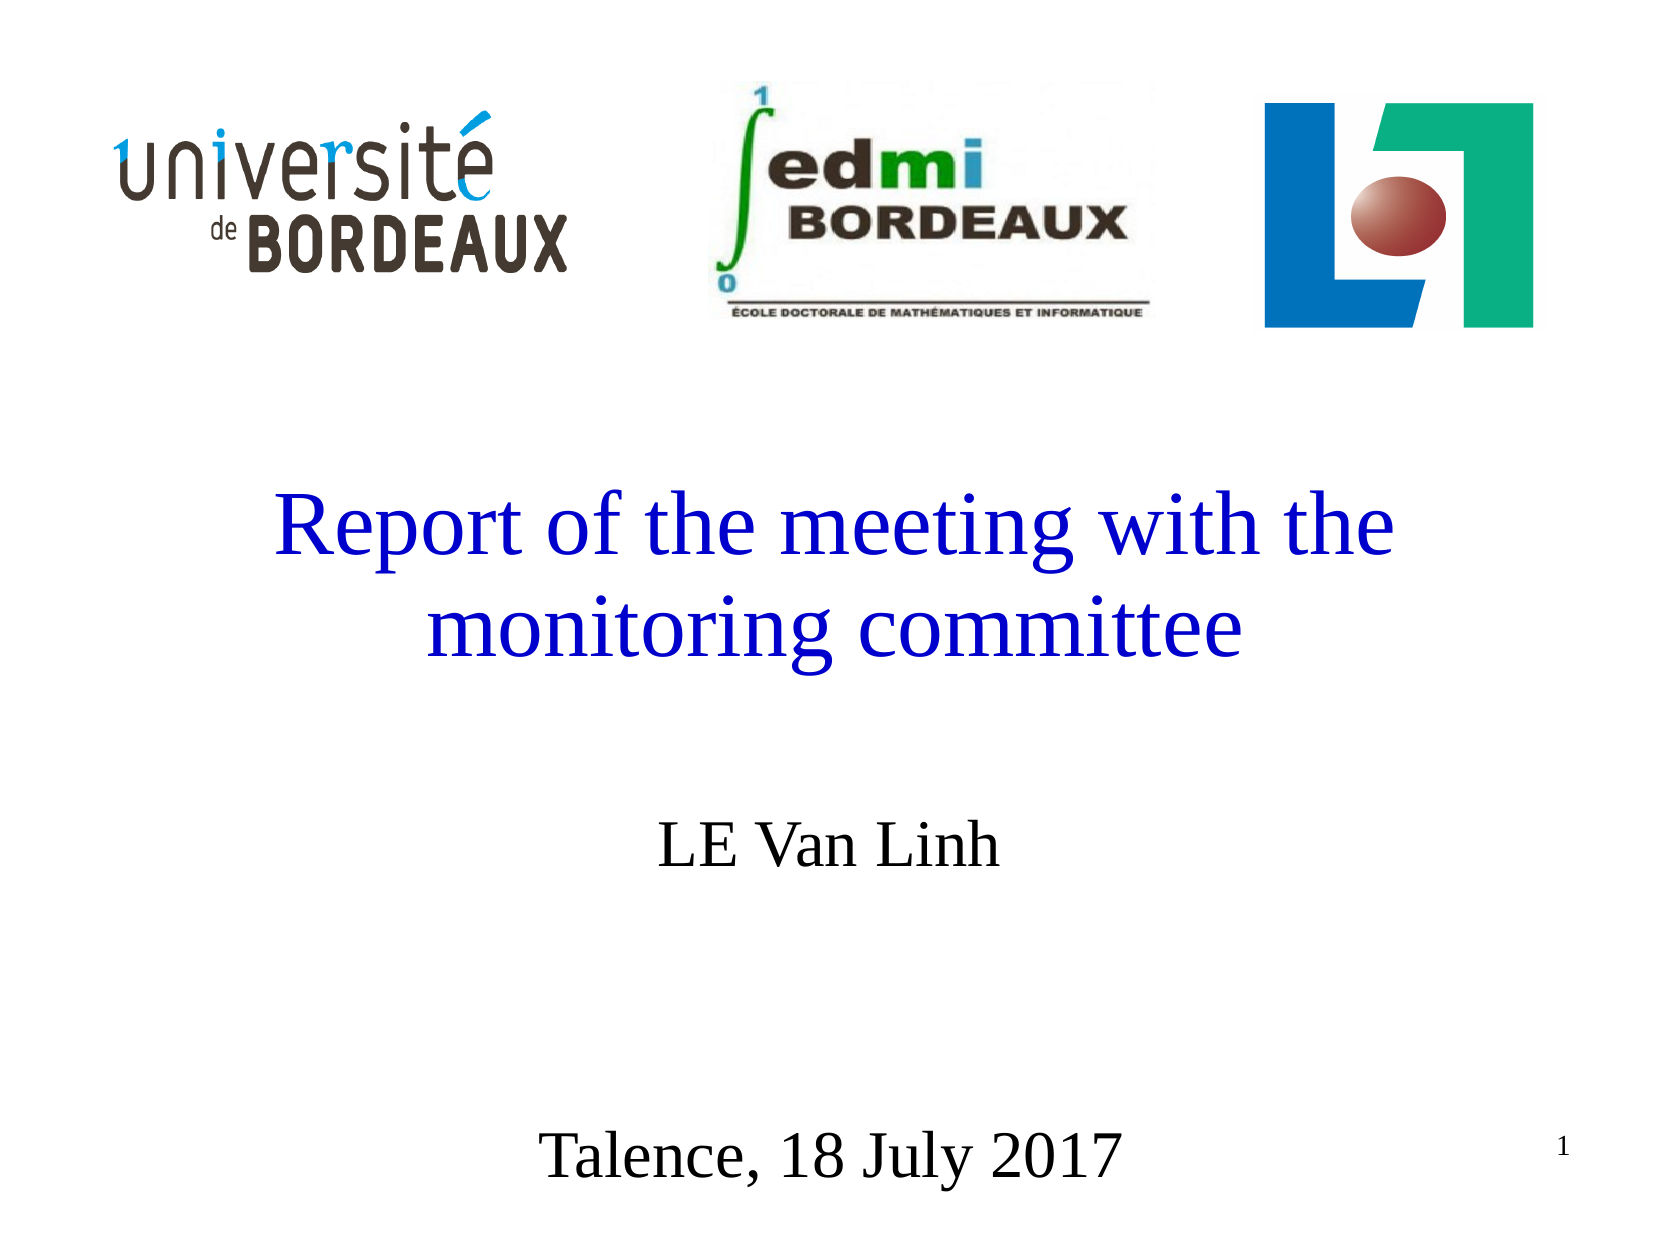

# Report of the meeting with the monitoring committee
LE Van Linh
Talence, 18 July 2017
1